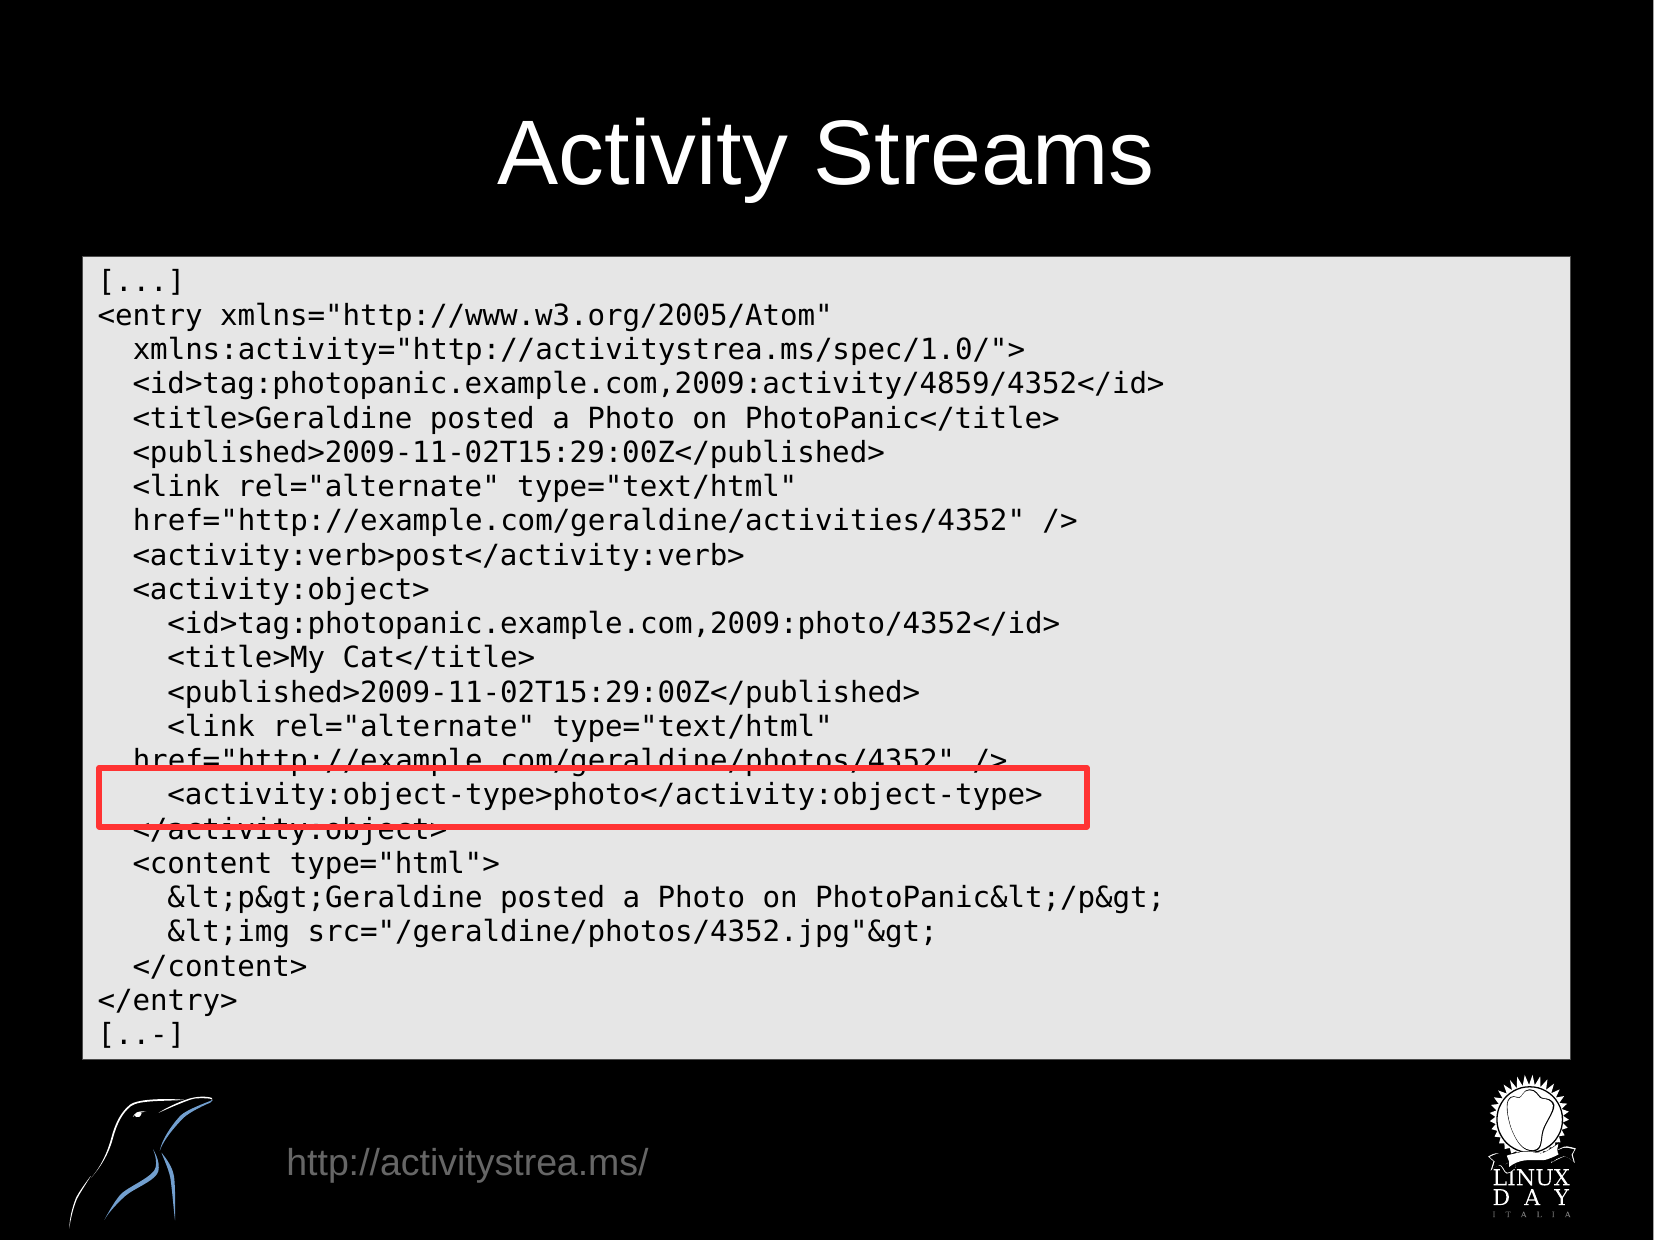

# Activity Streams
[...]
<entry xmlns="http://www.w3.org/2005/Atom" xmlns:activity="http://activitystrea.ms/spec/1.0/">
 <id>tag:photopanic.example.com,2009:activity/4859/4352</id>
 <title>Geraldine posted a Photo on PhotoPanic</title>
 <published>2009-11-02T15:29:00Z</published>
 <link rel="alternate" type="text/html" href="http://example.com/geraldine/activities/4352" />
 <activity:verb>post</activity:verb>
 <activity:object>
 <id>tag:photopanic.example.com,2009:photo/4352</id>
 <title>My Cat</title>
 <published>2009-11-02T15:29:00Z</published>
 <link rel="alternate" type="text/html" href="http://example.com/geraldine/photos/4352" />
 <activity:object-type>photo</activity:object-type>
 </activity:object>
 <content type="html">
 &lt;p&gt;Geraldine posted a Photo on PhotoPanic&lt;/p&gt;
 &lt;img src="/geraldine/photos/4352.jpg"&gt;
 </content>
</entry>
[..-]
http://activitystrea.ms/